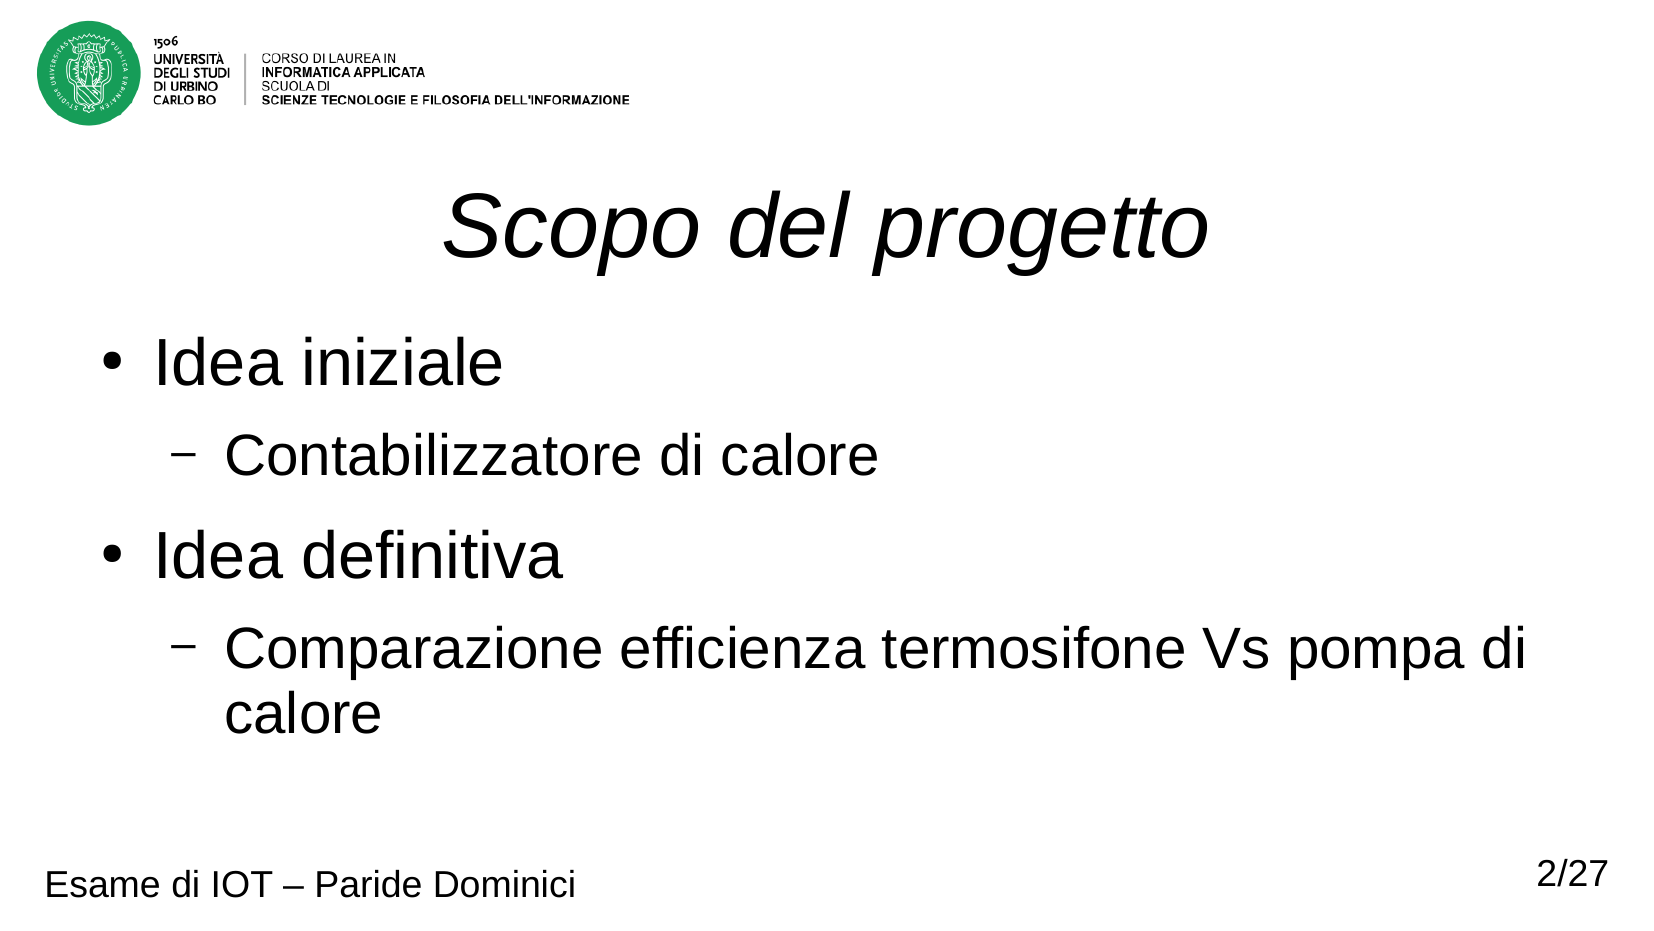

# Scopo del progetto
Idea iniziale
Contabilizzatore di calore
Idea definitiva
Comparazione efficienza termosifone Vs pompa di calore
2/27
Esame di IOT – Paride Dominici